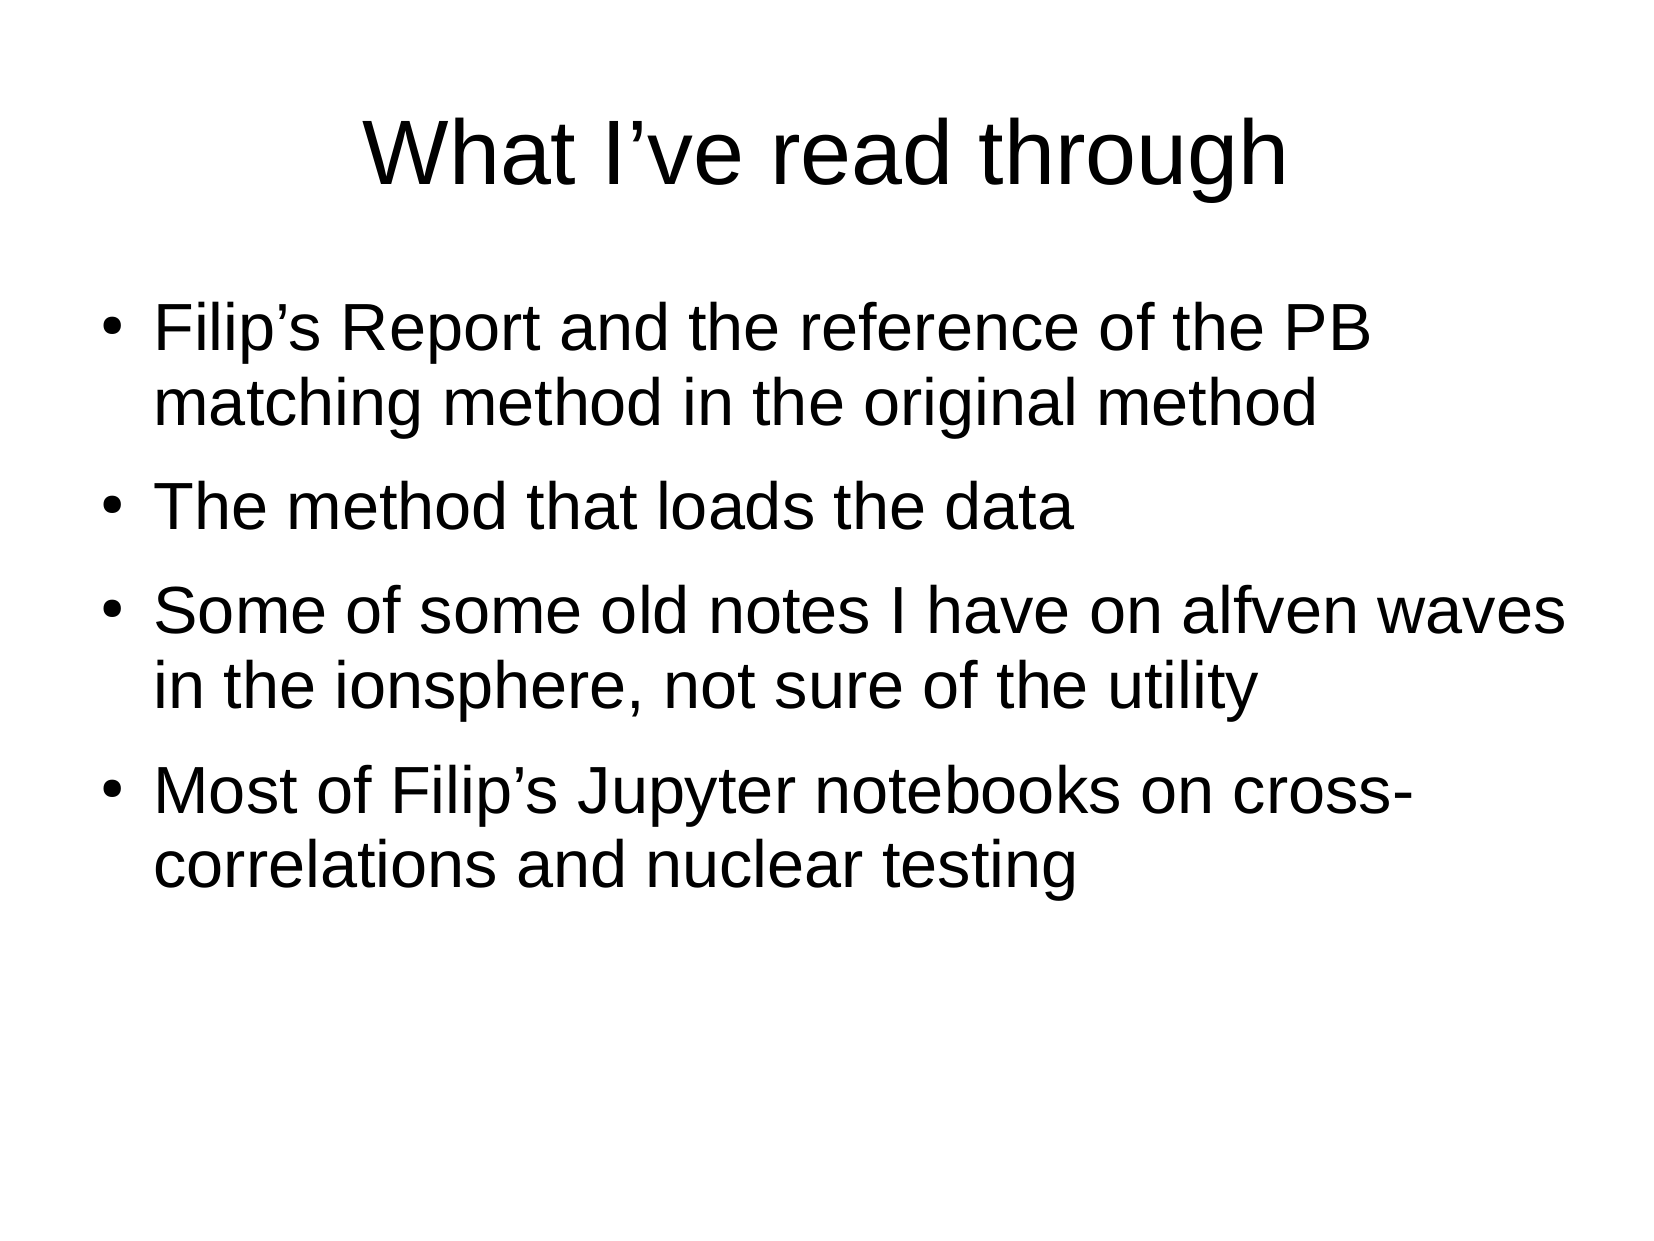

# What I’ve read through
Filip’s Report and the reference of the PB matching method in the original method
The method that loads the data
Some of some old notes I have on alfven waves in the ionsphere, not sure of the utility
Most of Filip’s Jupyter notebooks on cross-correlations and nuclear testing